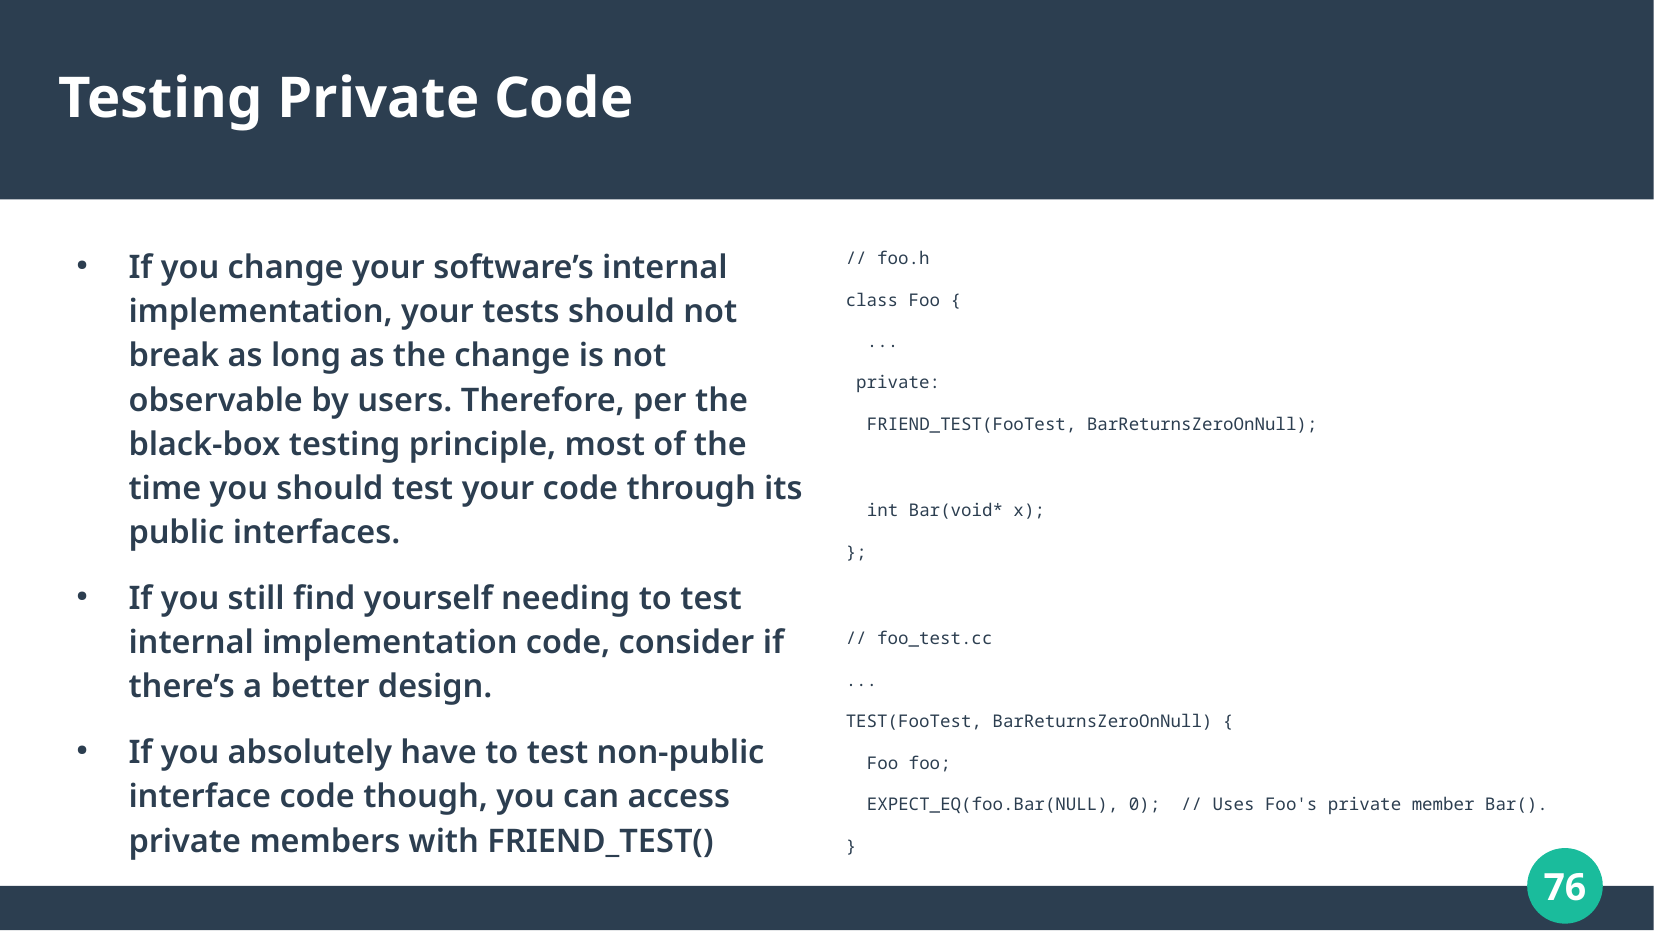

# Testing Private Code
If you change your software’s internal implementation, your tests should not break as long as the change is not observable by users. Therefore, per the black-box testing principle, most of the time you should test your code through its public interfaces.
If you still find yourself needing to test internal implementation code, consider if there’s a better design.
If you absolutely have to test non-public interface code though, you can access private members with FRIEND_TEST()
// foo.h
class Foo {
 ...
 private:
 FRIEND_TEST(FooTest, BarReturnsZeroOnNull);
 int Bar(void* x);
};
// foo_test.cc
...
TEST(FooTest, BarReturnsZeroOnNull) {
 Foo foo;
 EXPECT_EQ(foo.Bar(NULL), 0); // Uses Foo's private member Bar().
}